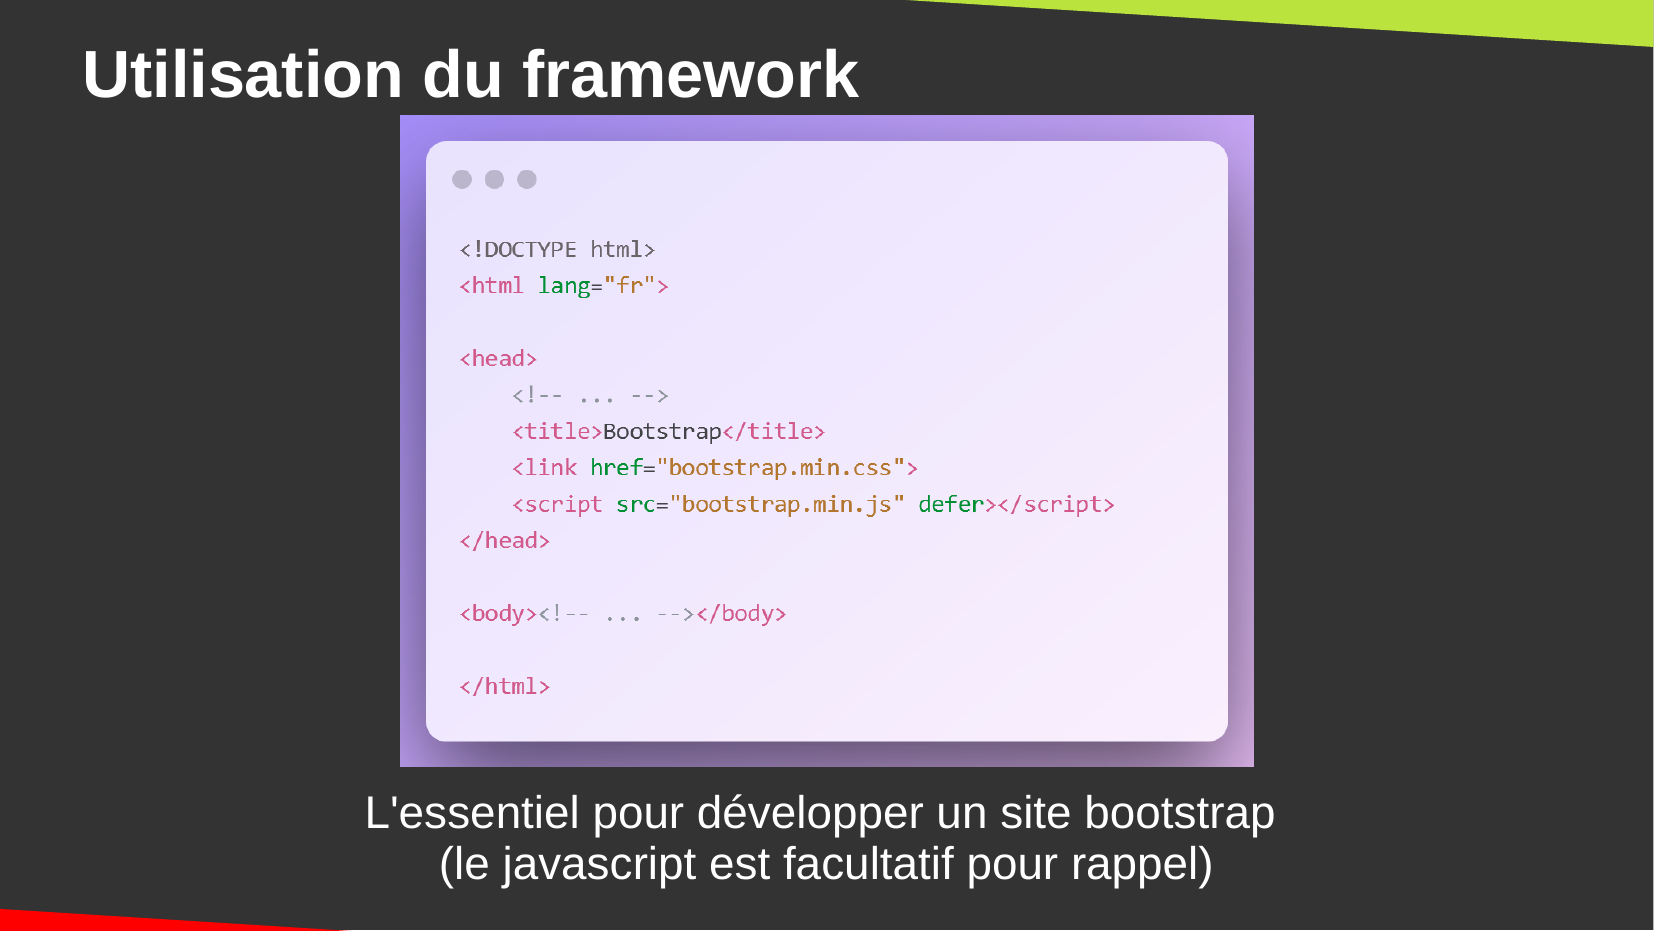

# Utilisation du framework
L'essentiel pour développer un site bootstrap
(le javascript est facultatif pour rappel)